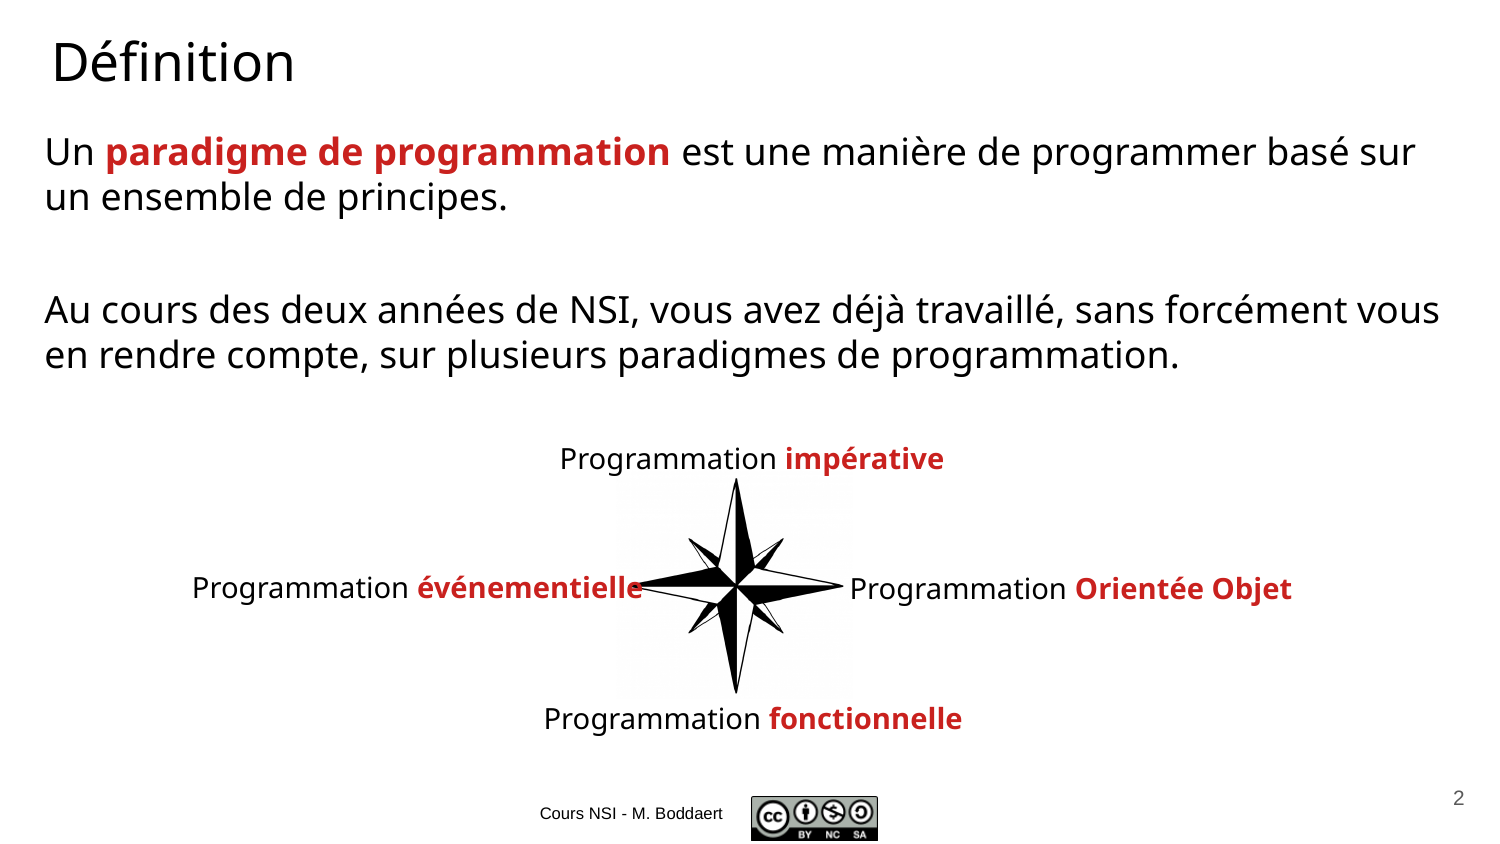

# Définition
Un paradigme de programmation est une manière de programmer basé sur un ensemble de principes.
Au cours des deux années de NSI, vous avez déjà travaillé, sans forcément vous en rendre compte, sur plusieurs paradigmes de programmation.
Programmation impérative
Programmation événementielle
Programmation Orientée Objet
Programmation fonctionnelle